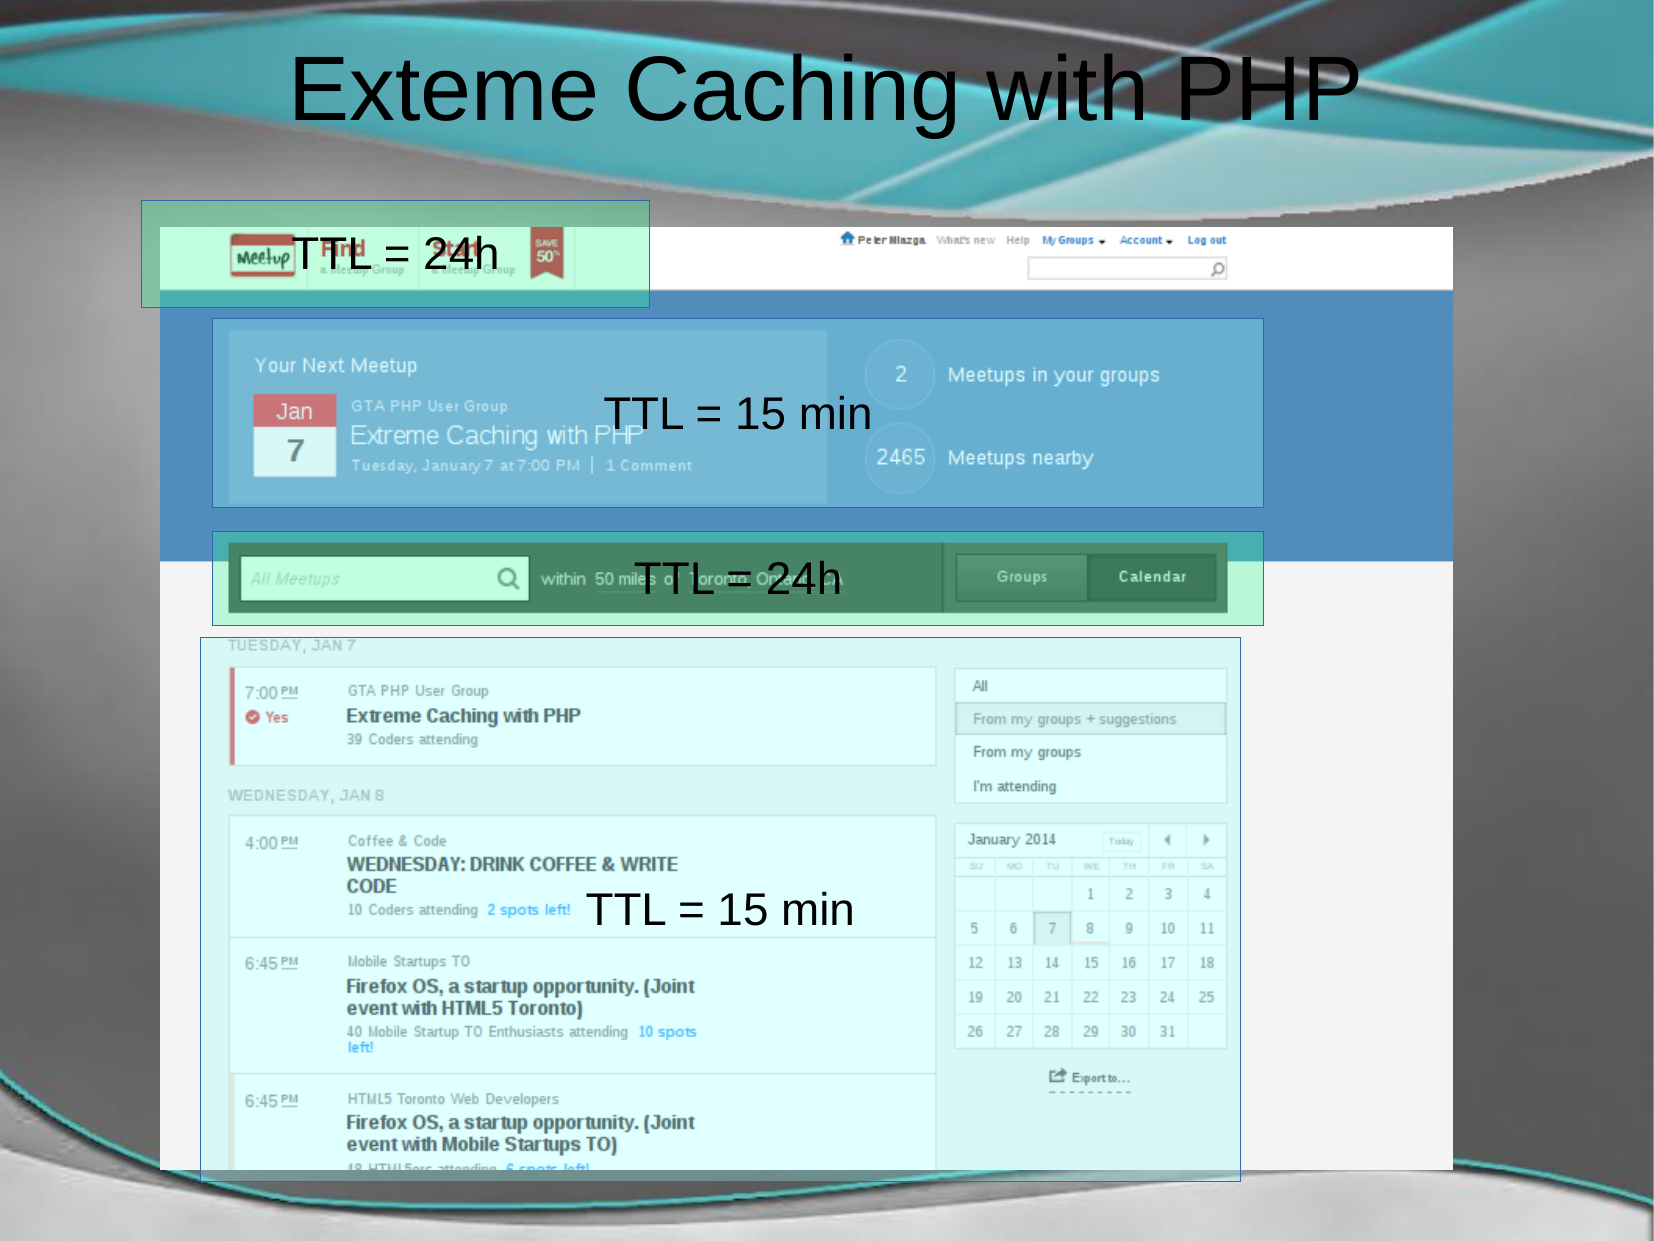

# Exteme Caching with PHP
TTL = 24h
TTL = 15 min
TTL = 24h
TTL = 15 min